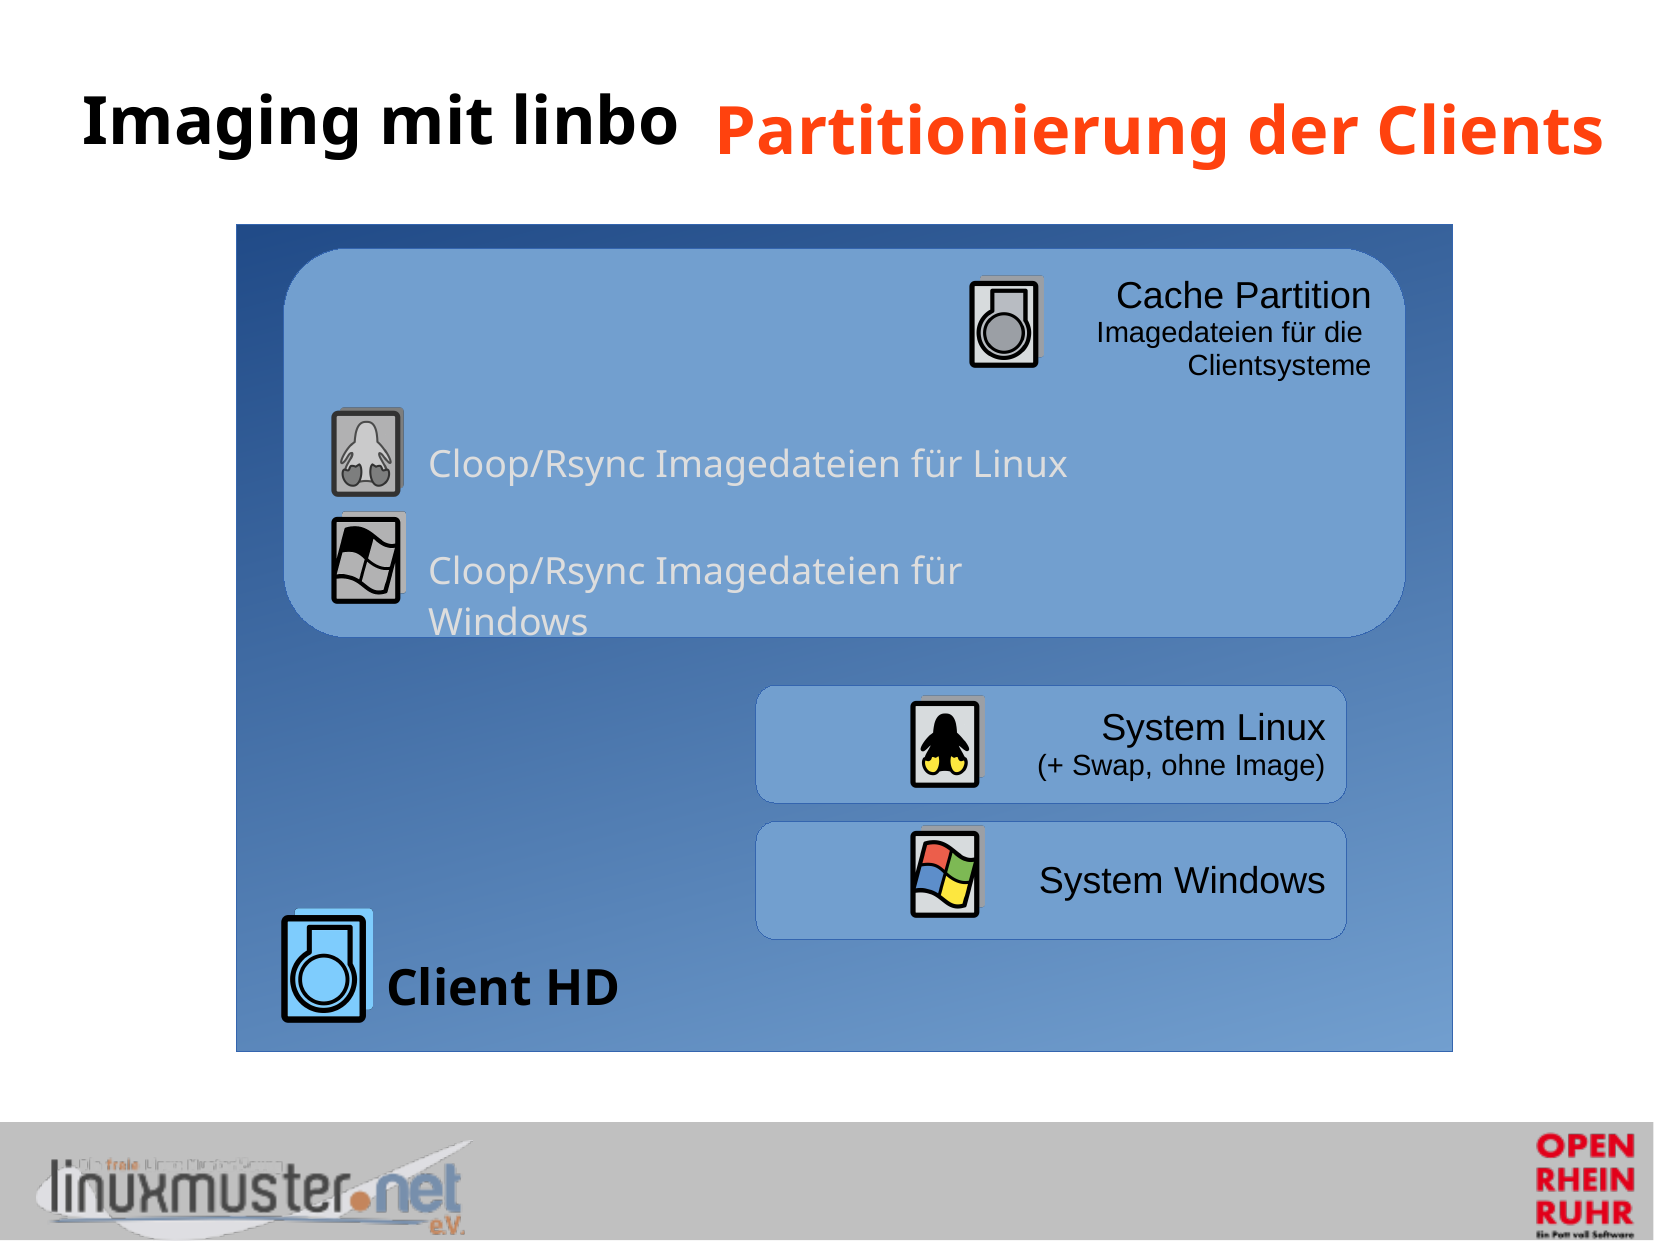

# Imaging mit linbo
Partitionierung der Clients
Cache Partition
Imagedateien für die
Clientsysteme
Cloop/Rsync Imagedateien für Linux
Cloop/Rsync Imagedateien für Windows
System Linux
(+ Swap, ohne Image)
System Windows
Client HD